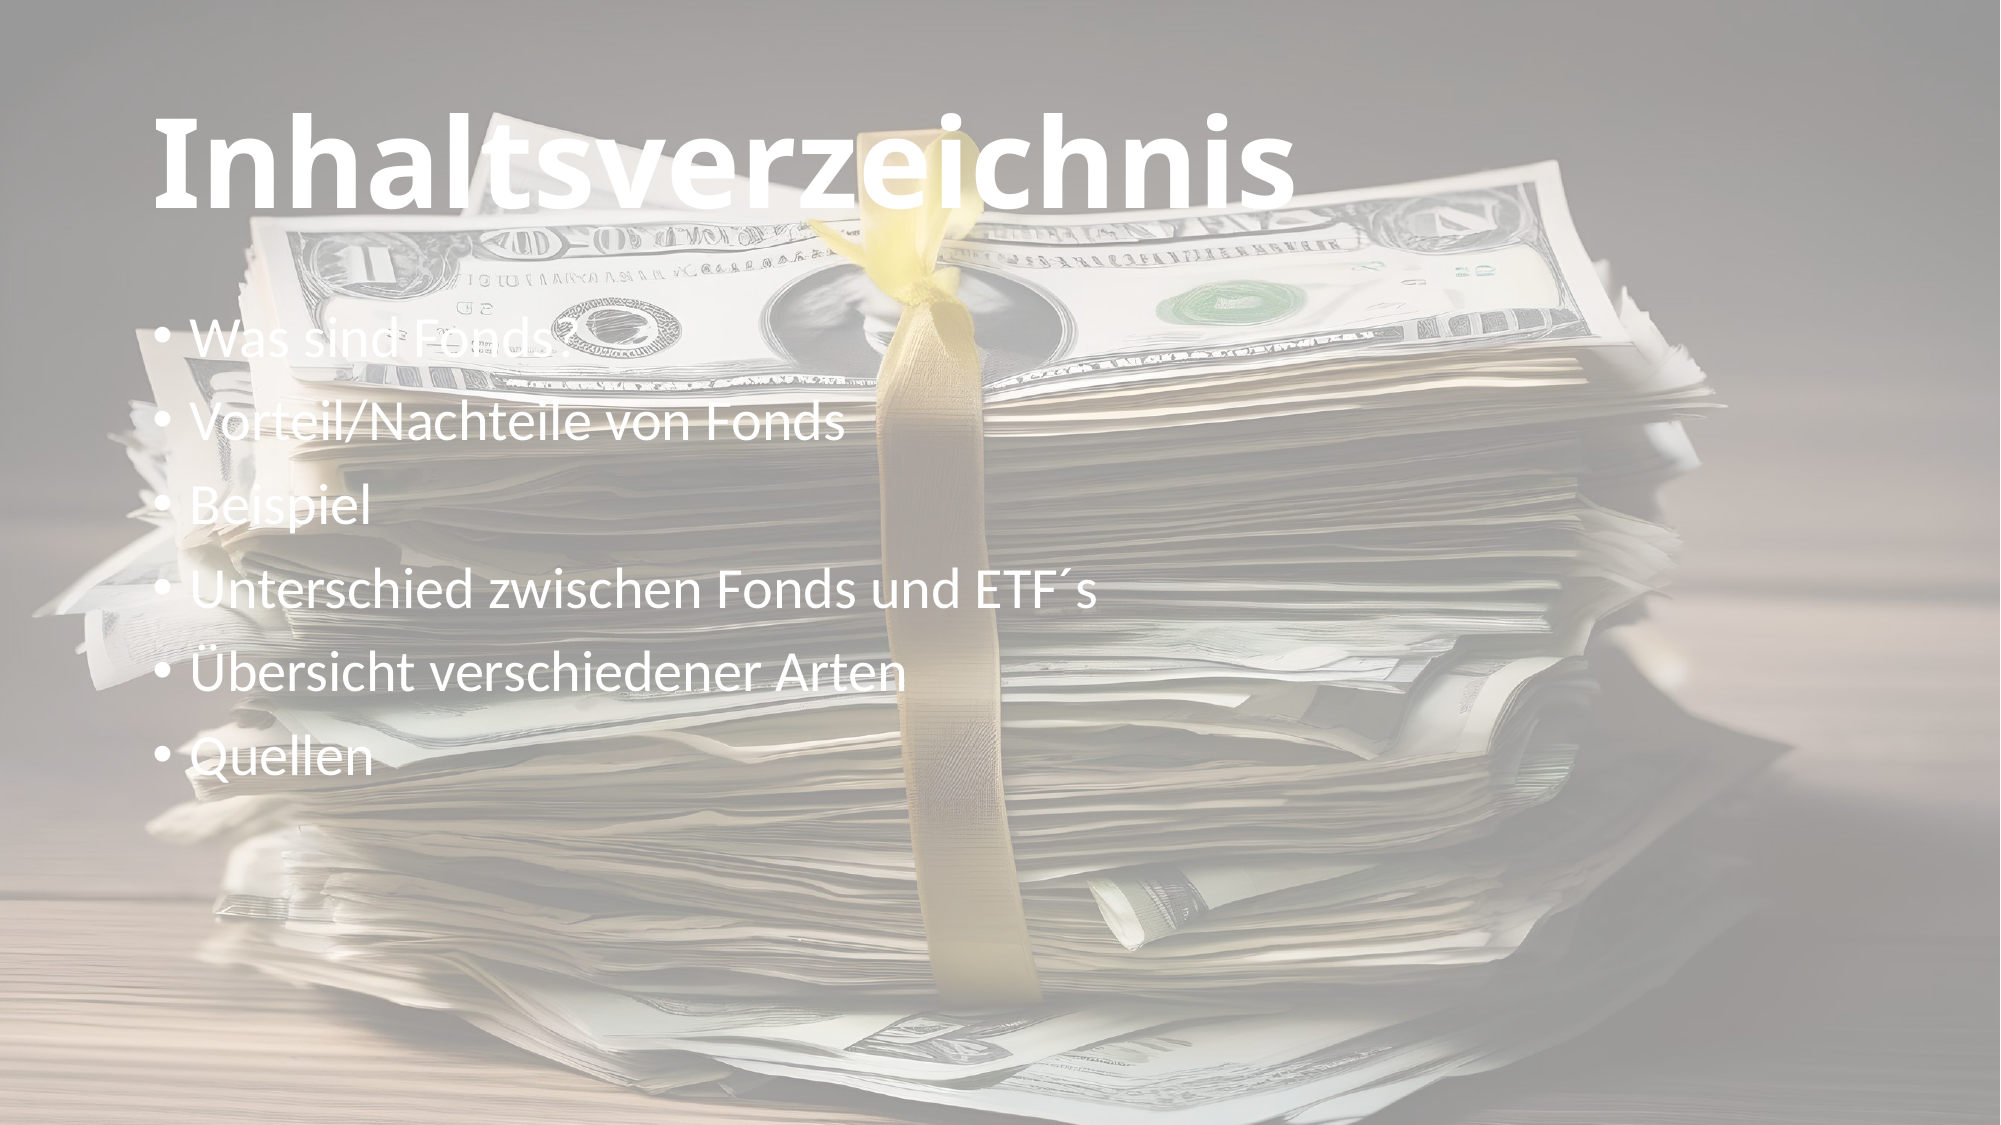

# Inhaltsverzeichnis
Was sind Fonds?
Vorteil/Nachteile von Fonds
Beispiel
Unterschied zwischen Fonds und ETF´s
Übersicht verschiedener Arten
Quellen